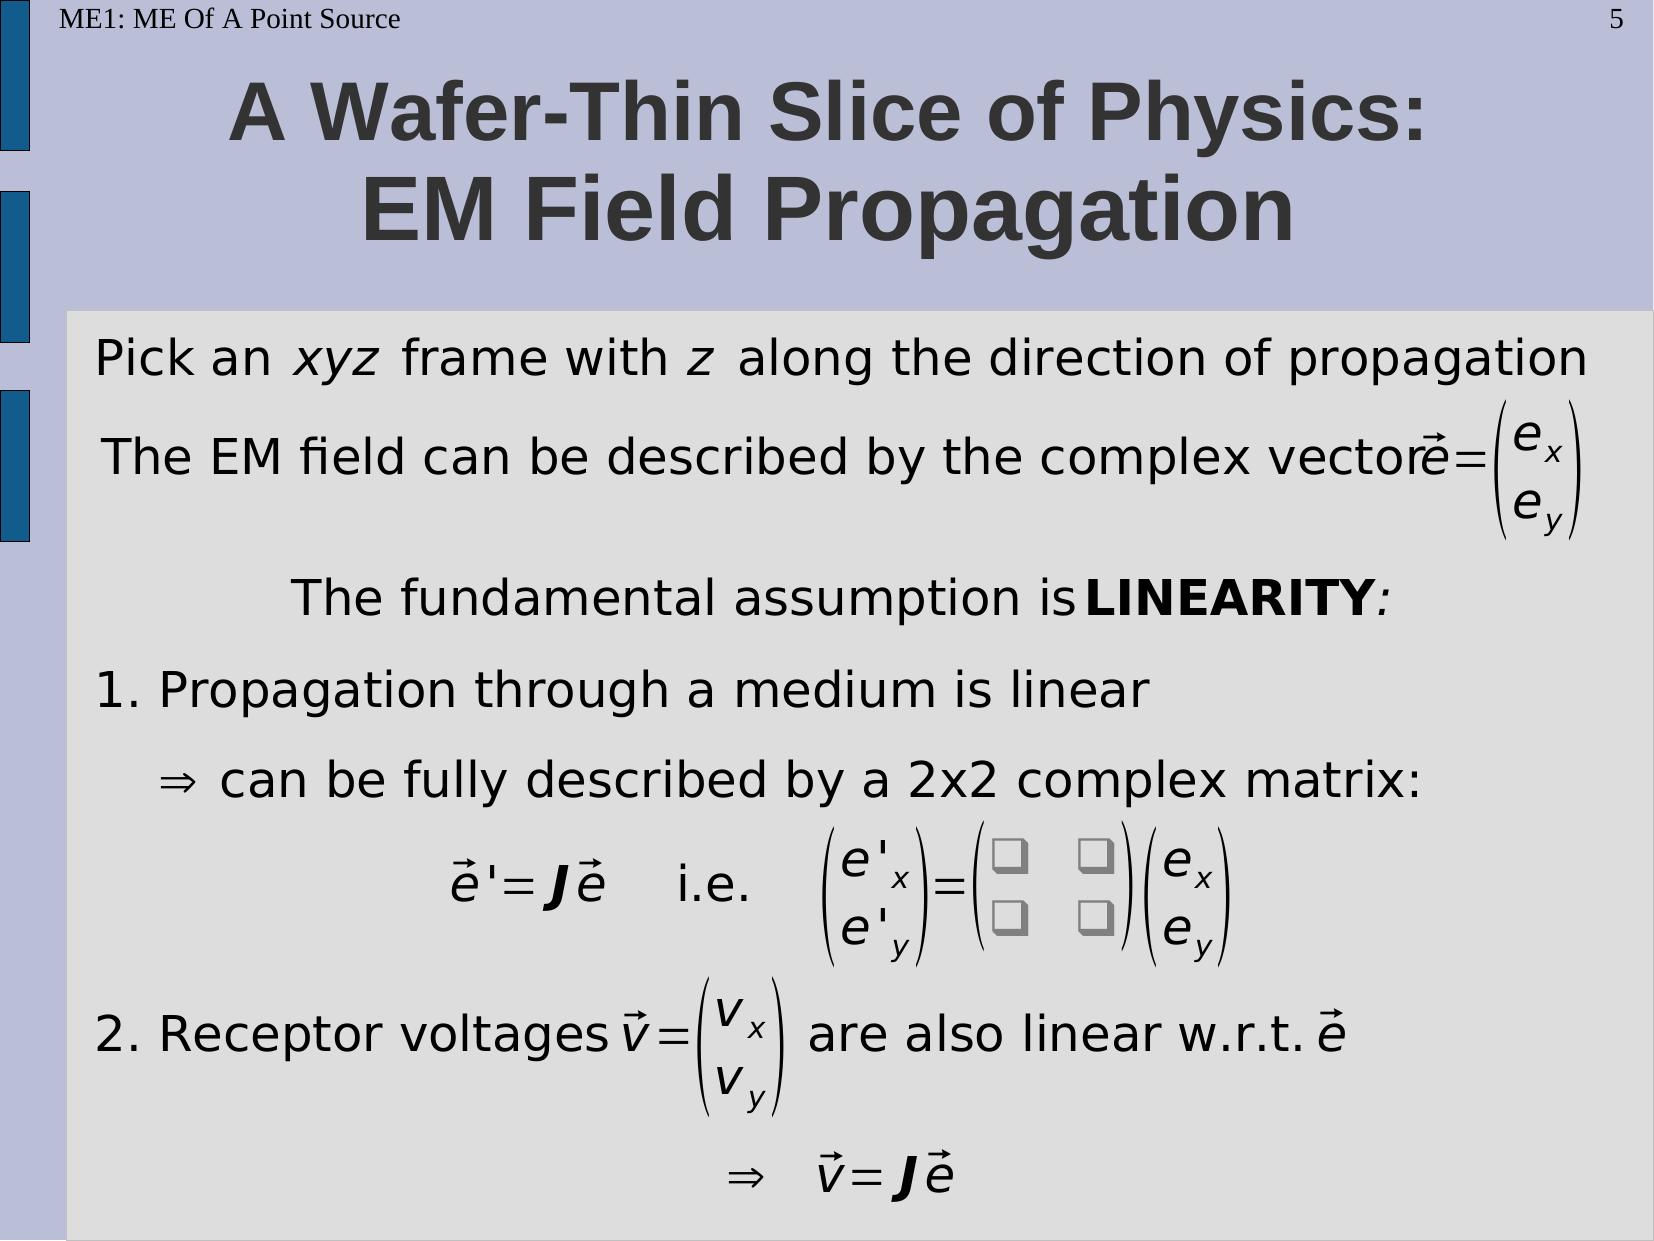

ME1: ME Of A Point Source
5
# A Wafer-Thin Slice of Physics: EM Field Propagation